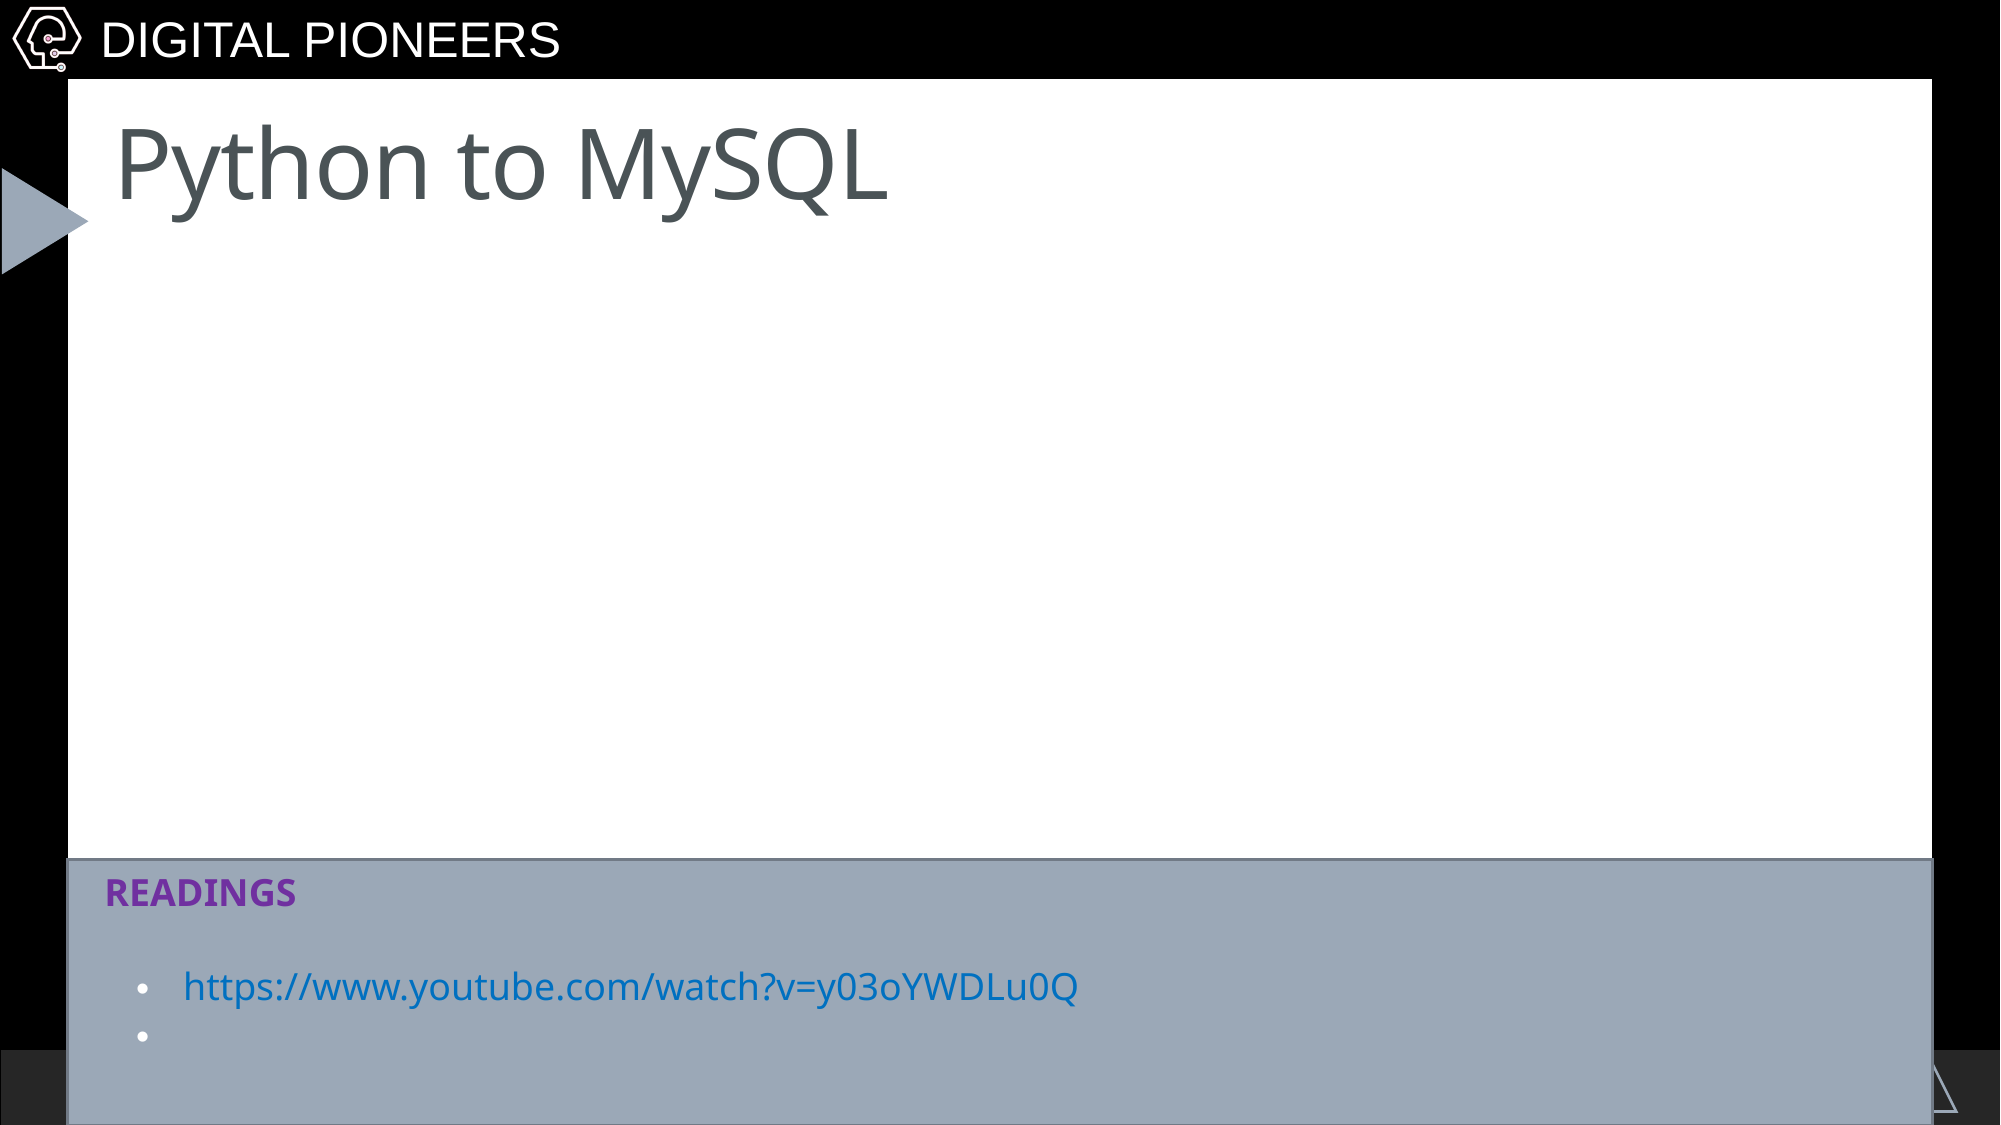

DIGITAL PIONEERS
# Python to MySQL
READINGS
https://www.youtube.com/watch?v=y03oYWDLu0Q